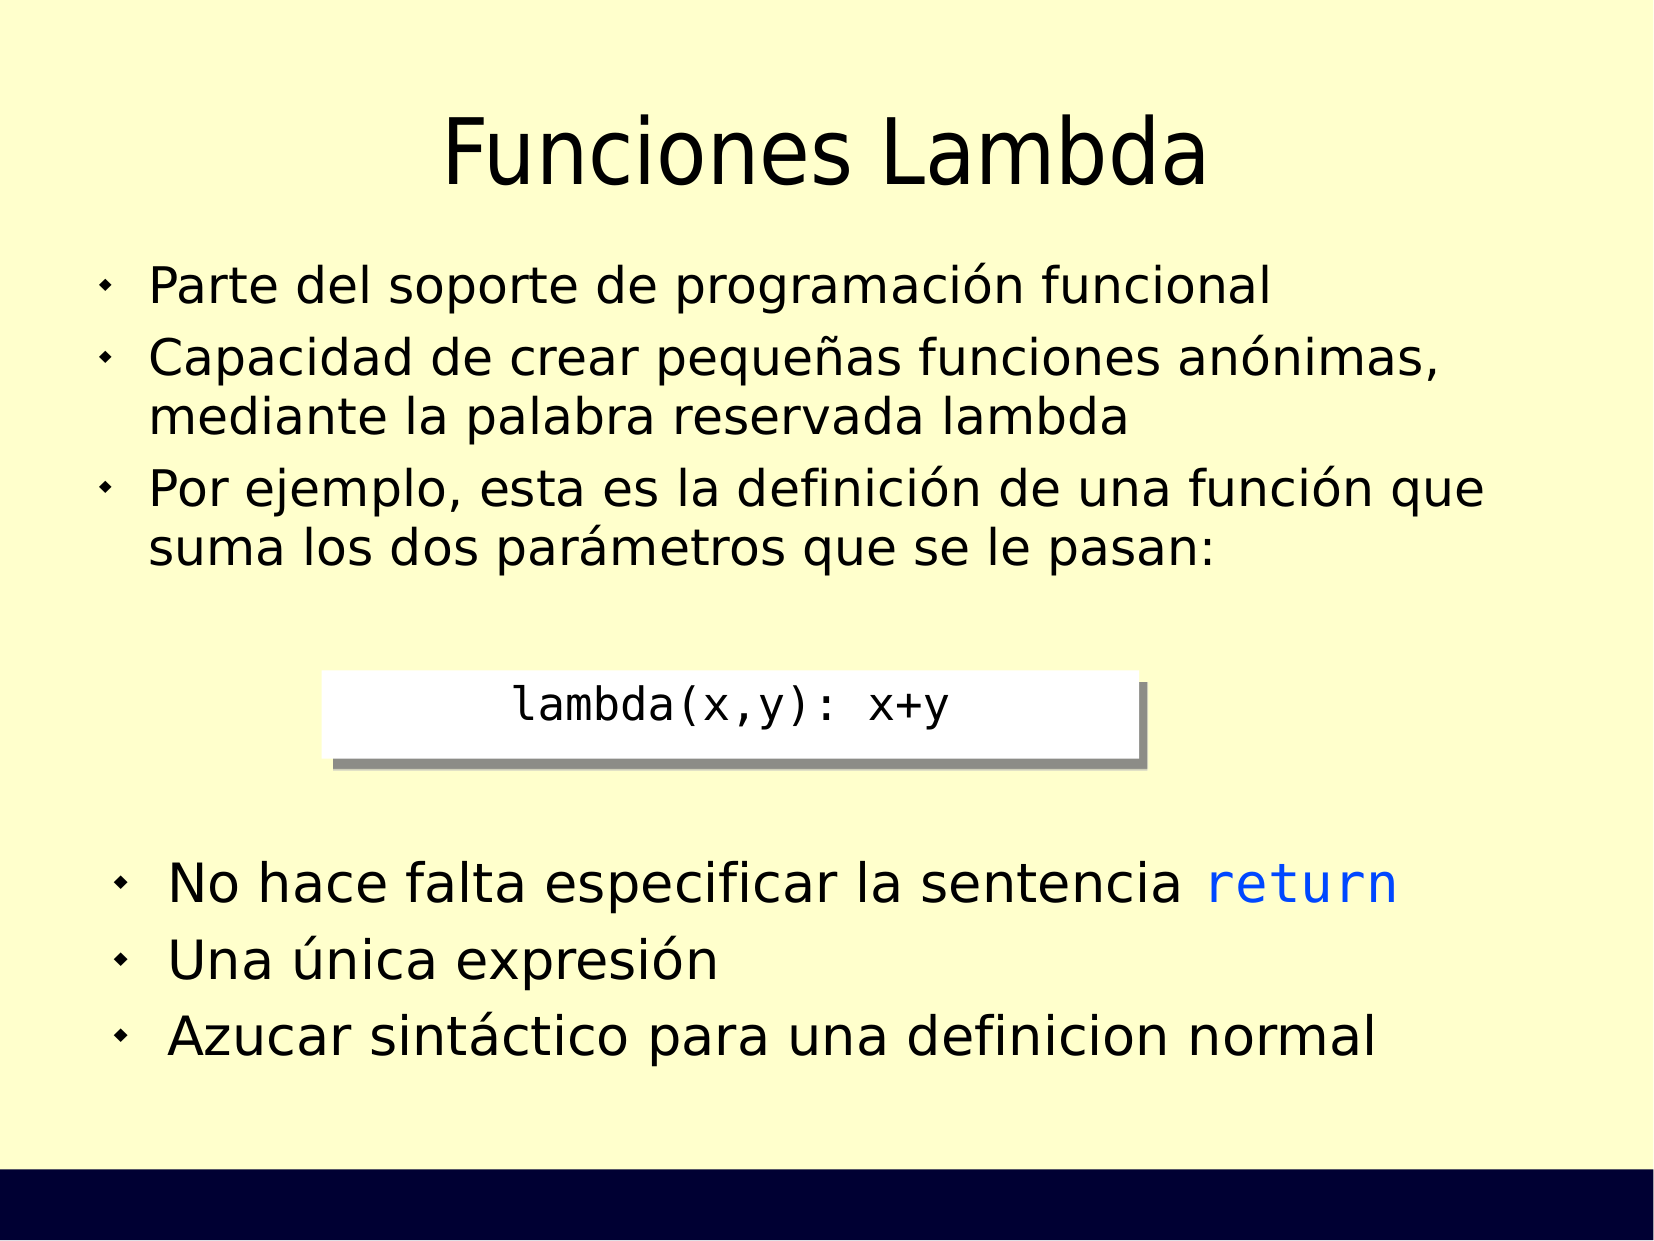

# Funciones Lambda
Parte del soporte de programación funcional
Capacidad de crear pequeñas funciones anónimas, mediante la palabra reservada lambda
Por ejemplo, esta es la definición de una función que suma los dos parámetros que se le pasan:
lambda(x,y): x+y
No hace falta especificar la sentencia return
Una única expresión
Azucar sintáctico para una definicion normal